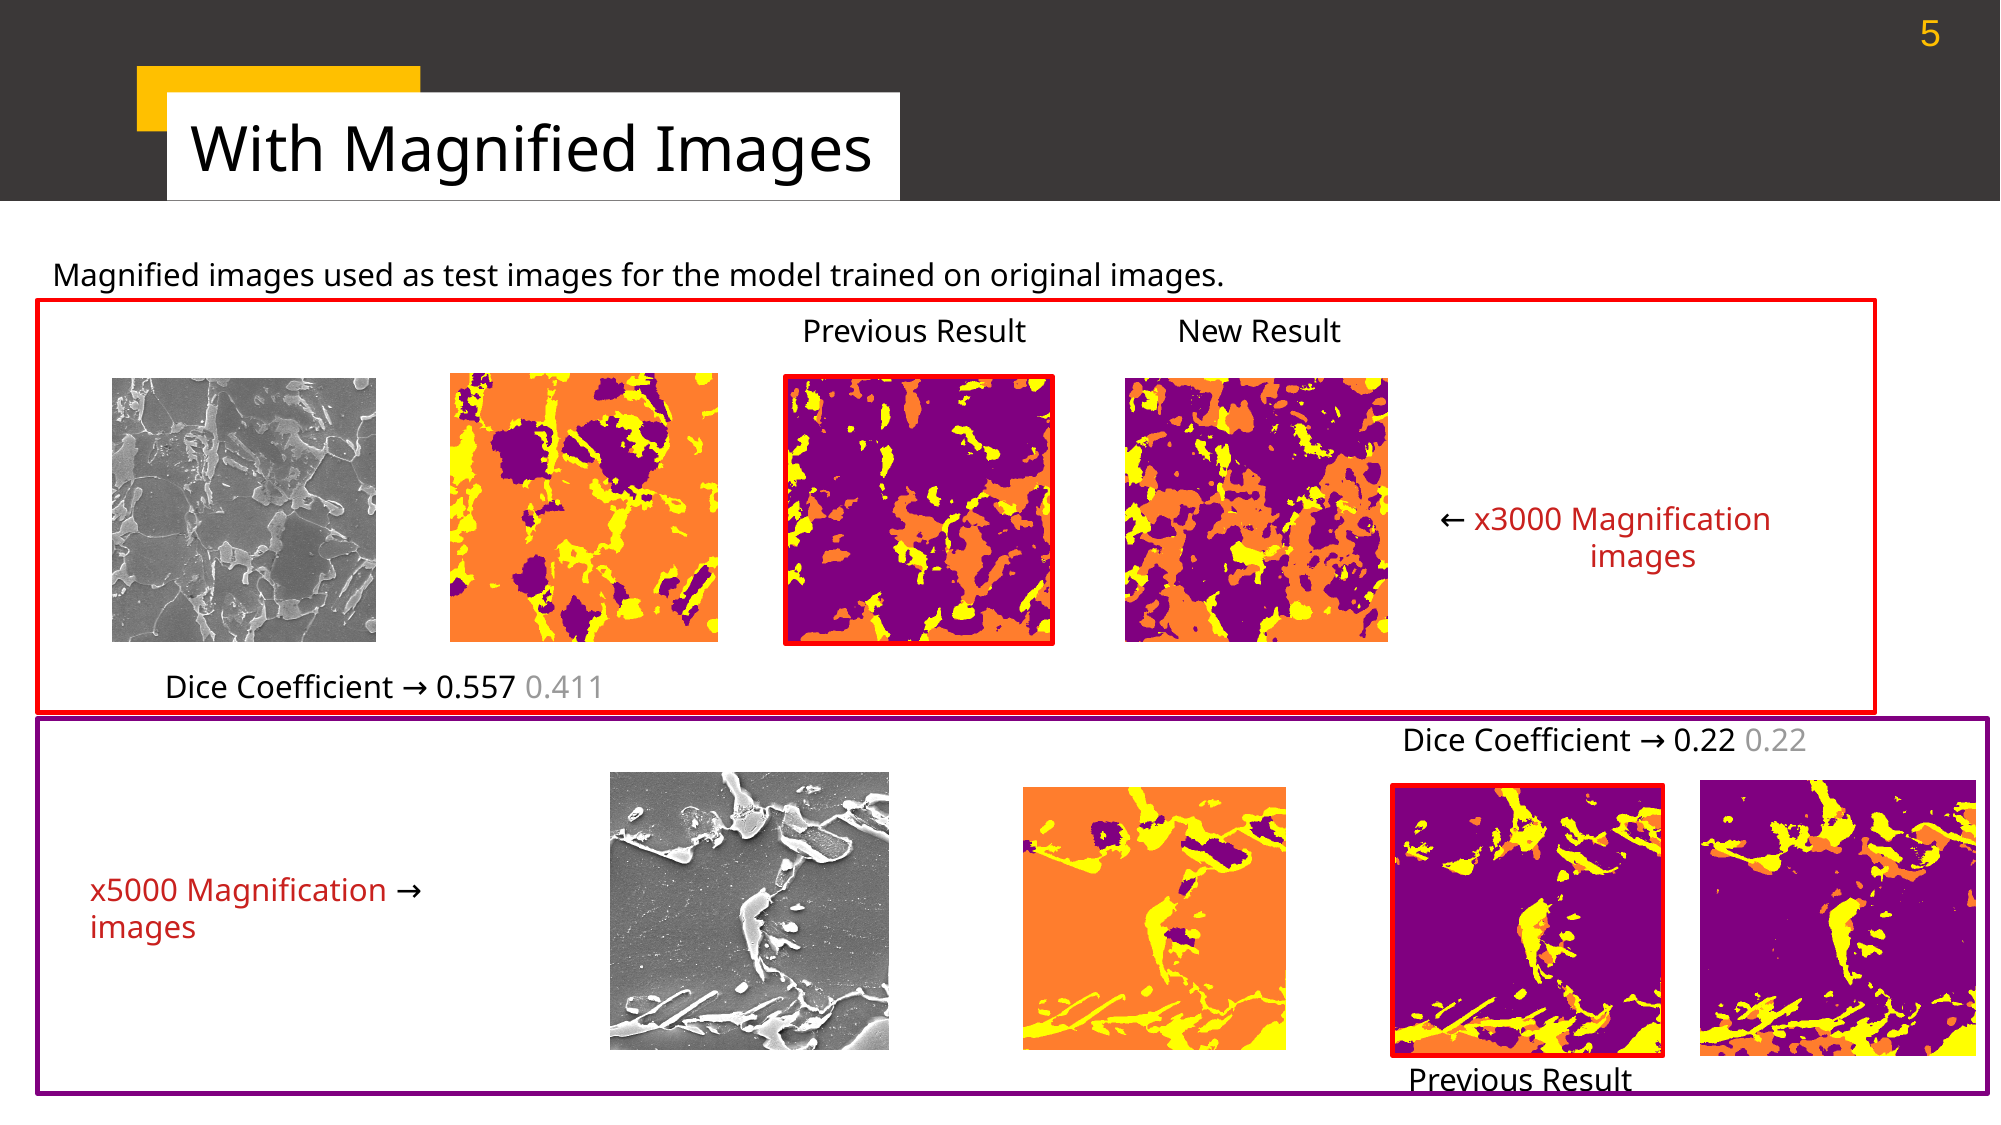

With Magnified Images
Magnified images used as test images for the model trained on original images.
Previous Result
New Result
← x3000 Magnification
	images
Dice Coefficient → 0.557 0.411
Dice Coefficient → 0.22 0.22
x5000 Magnification →
images
Previous Result